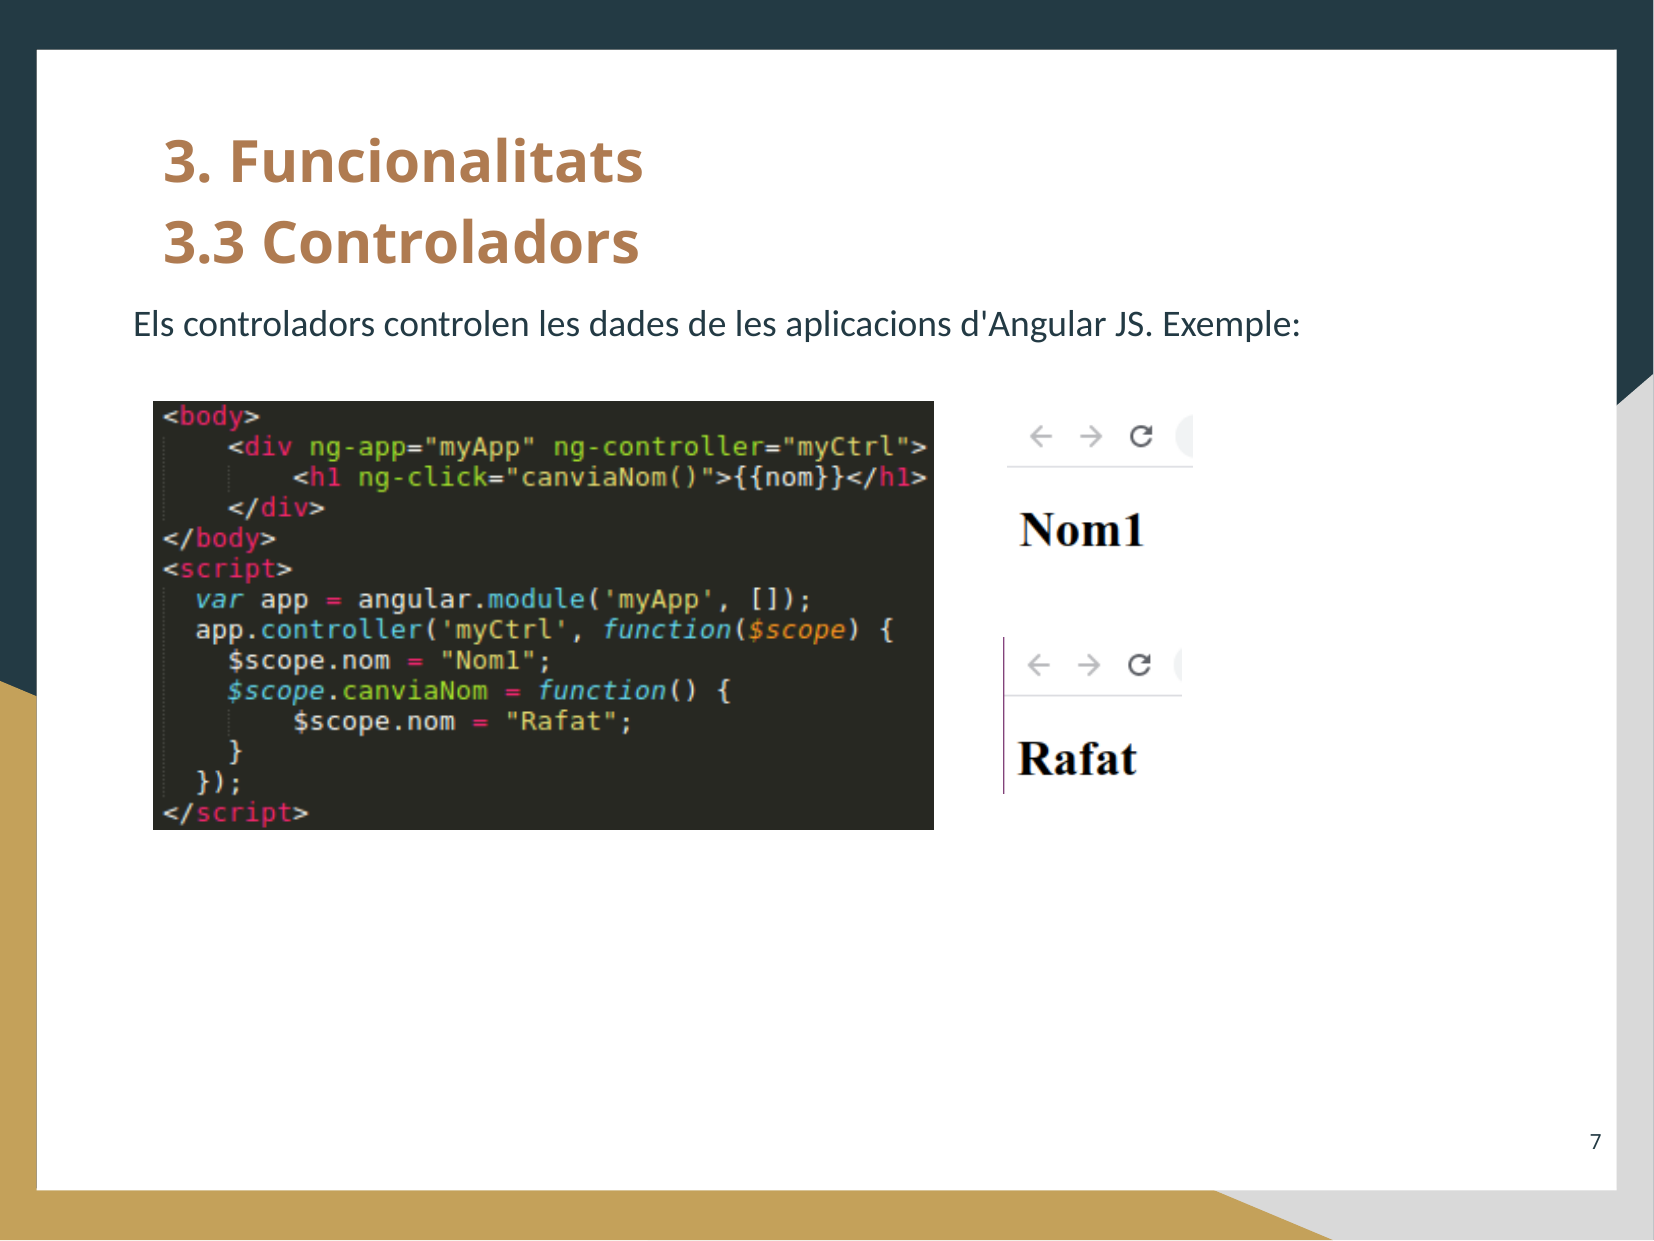

# 3. Funcionalitats 3.3 Controladors
Els controladors controlen les dades de les aplicacions d'Angular JS. Exemple: